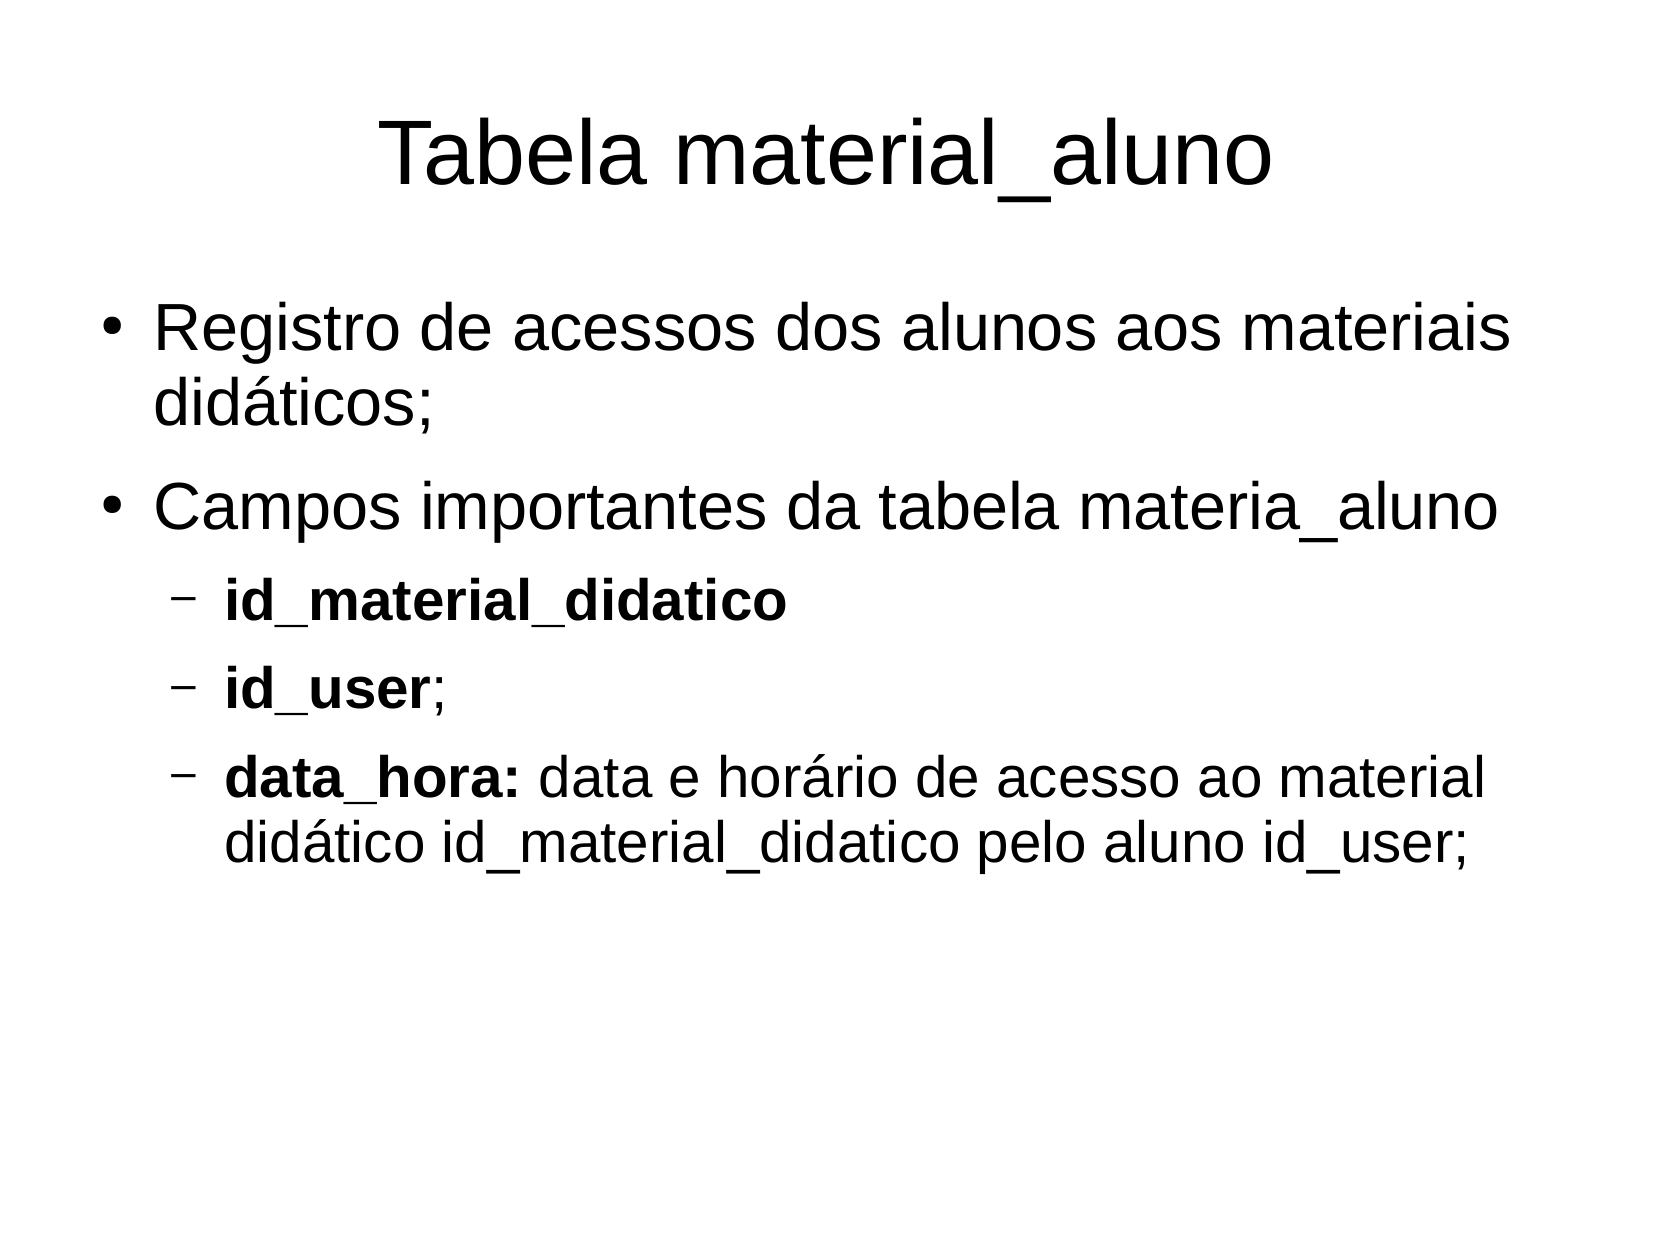

# Tabela material_aluno
Registro de acessos dos alunos aos materiais didáticos;
Campos importantes da tabela materia_aluno
id_material_didatico
id_user;
data_hora: data e horário de acesso ao material didático id_material_didatico pelo aluno id_user;